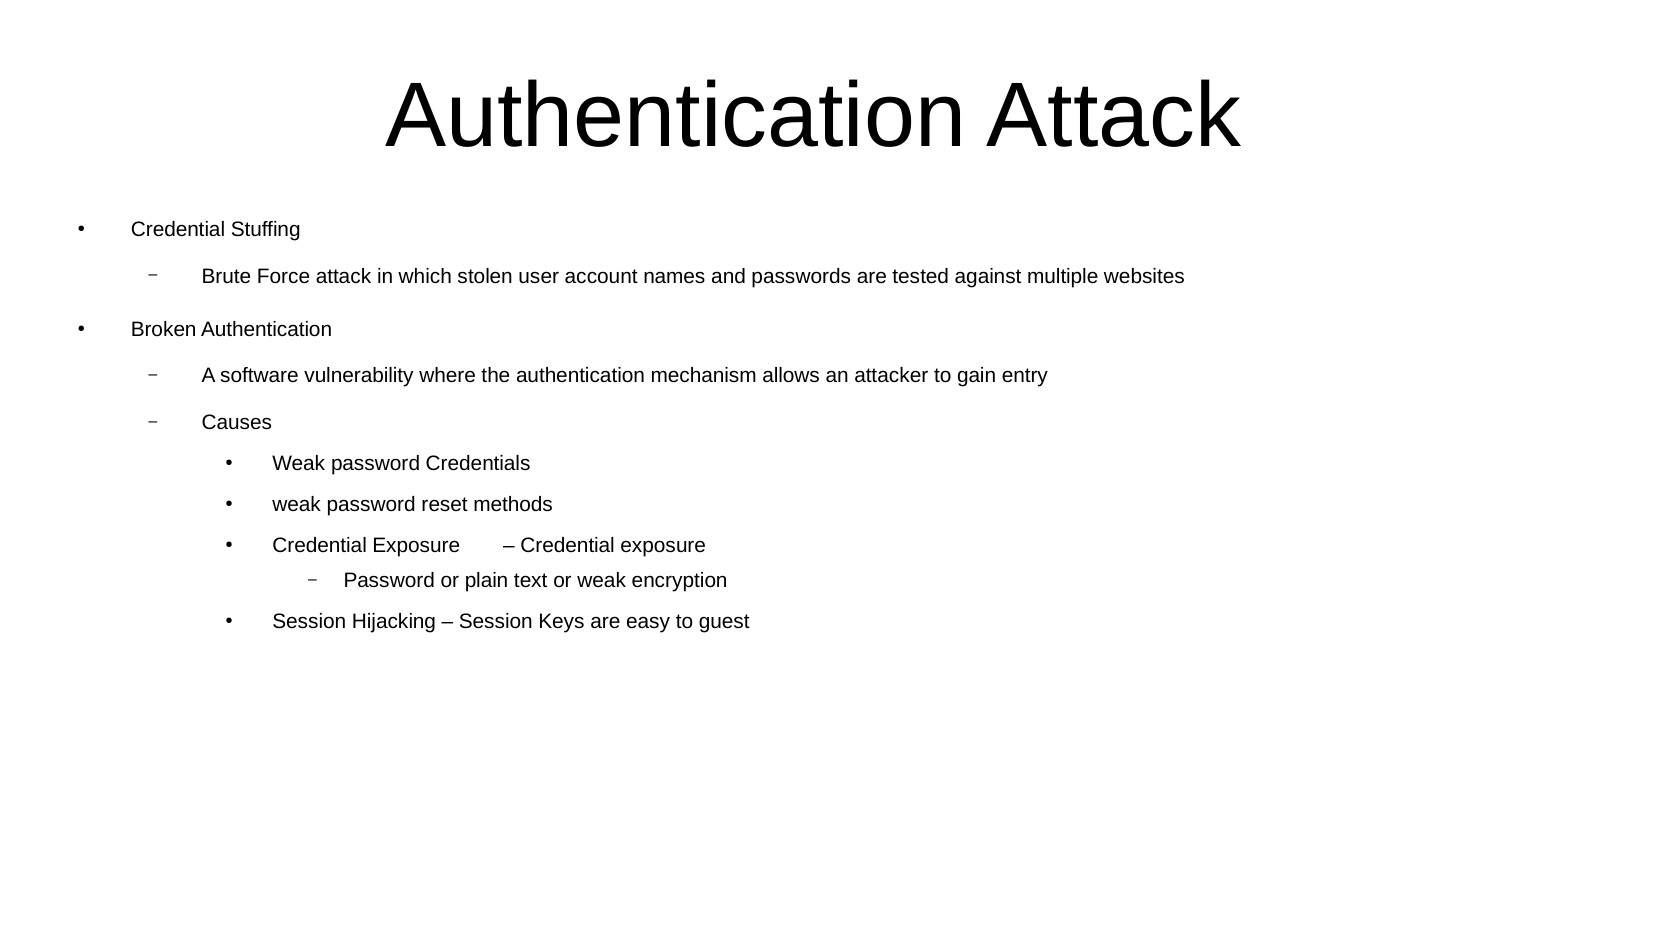

# Authentication Attack
Credential Stuffing
Brute Force attack in which stolen user account names and passwords are tested against multiple websites
Broken Authentication
A software vulnerability where the authentication mechanism allows an attacker to gain entry
Causes
Weak password Credentials
weak password reset methods
Credential Exposure	 – Credential exposure
Password or plain text or weak encryption
Session Hijacking – Session Keys are easy to guest